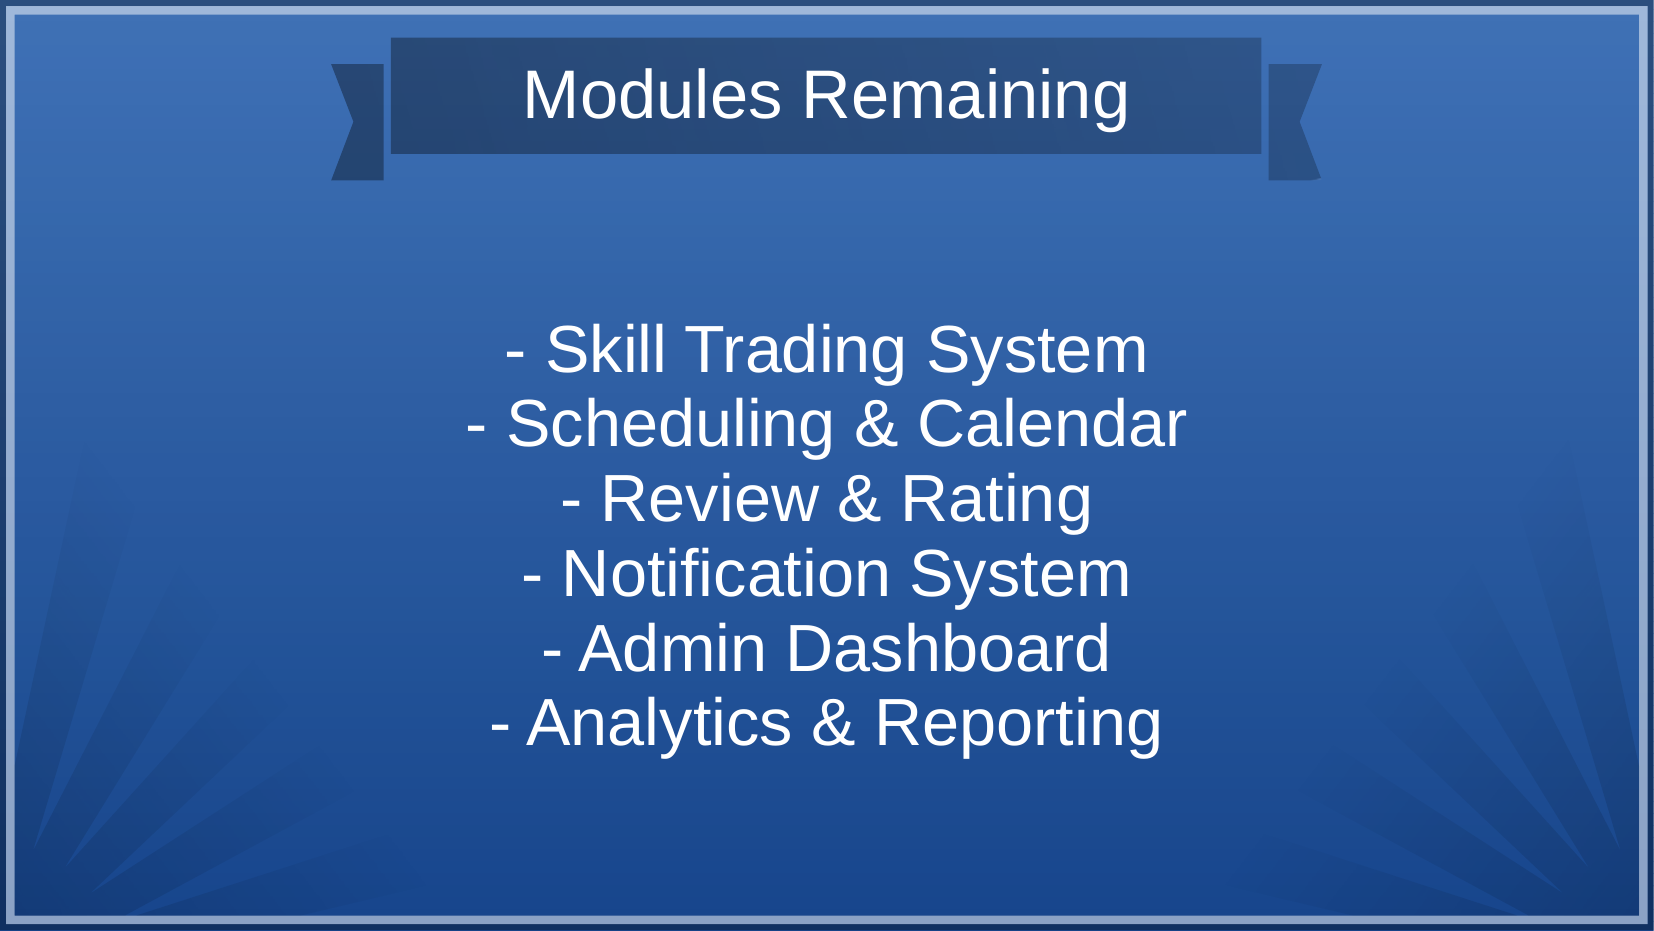

# Modules Remaining
- Skill Trading System
- Scheduling & Calendar
- Review & Rating
- Notification System
- Admin Dashboard
- Analytics & Reporting